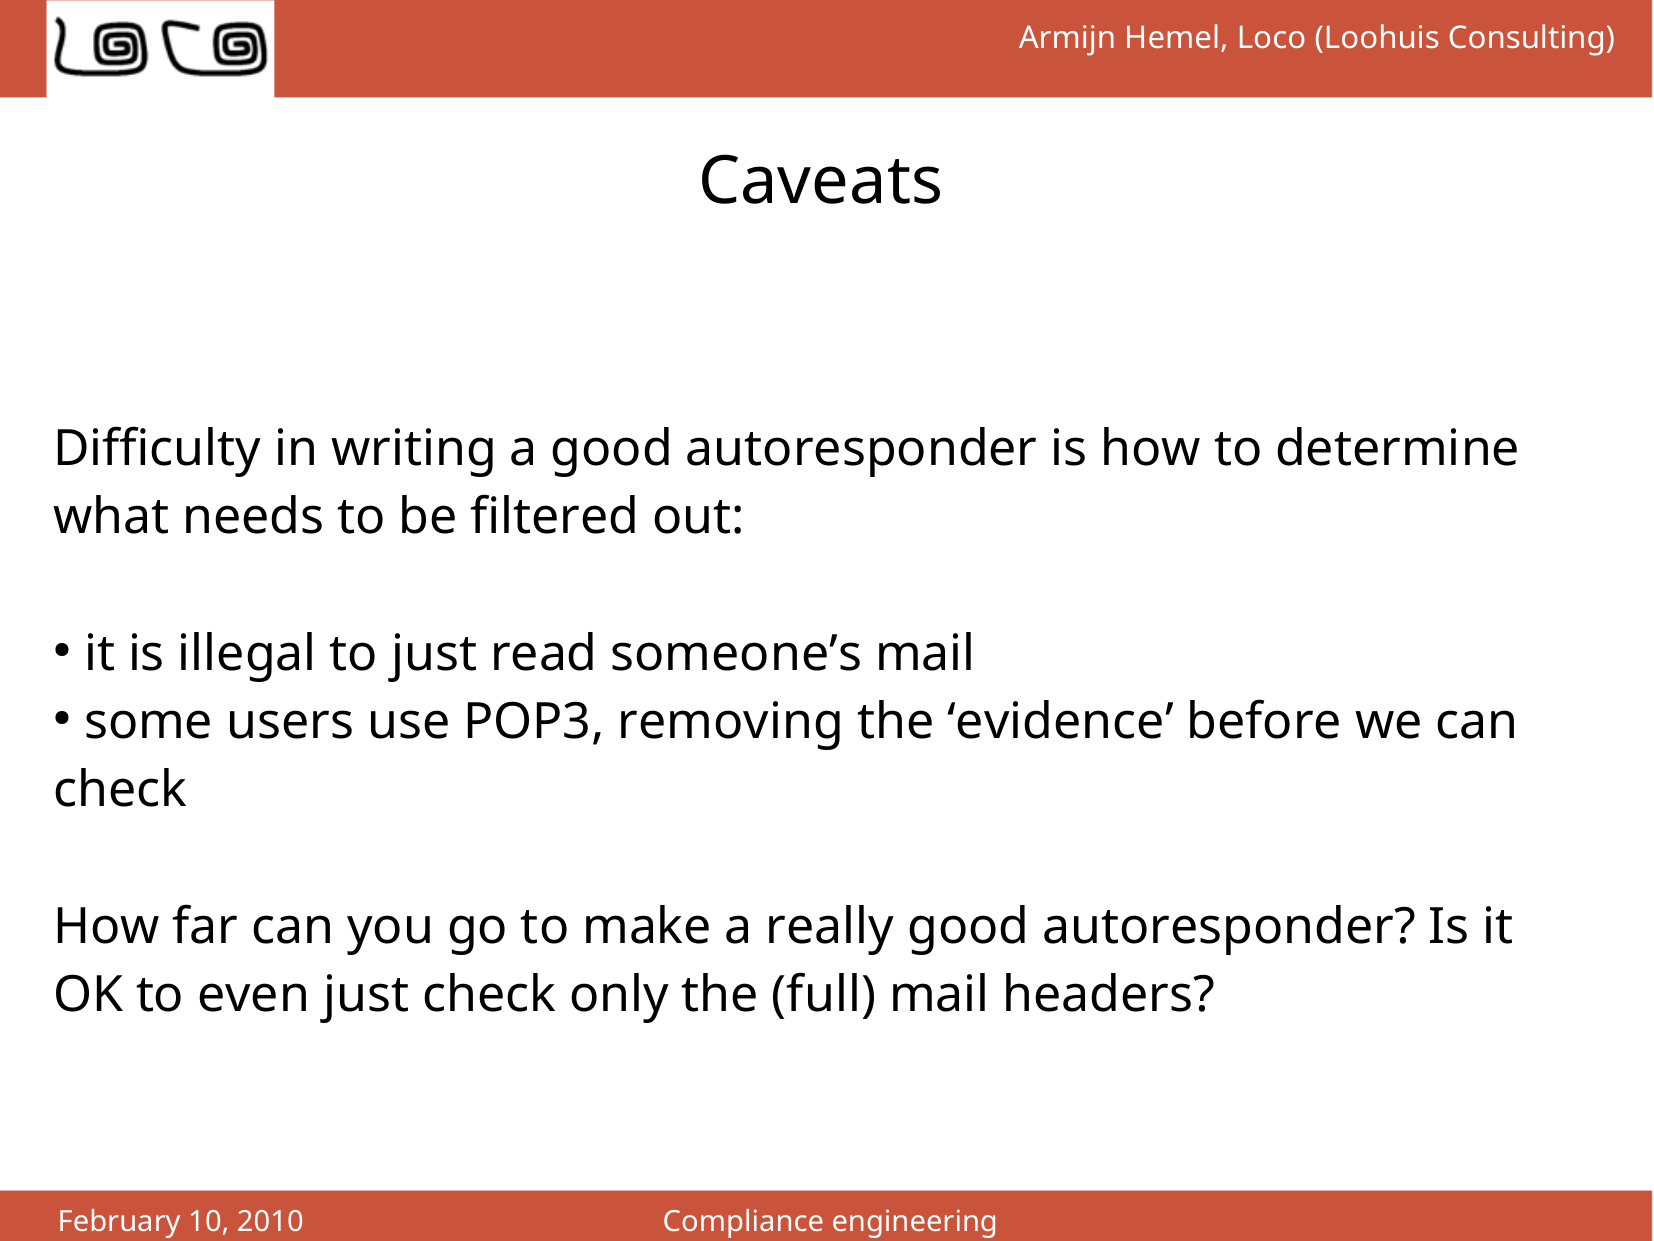

# Caveats
Difficulty in writing a good autoresponder is how to determine what needs to be filtered out:
 it is illegal to just read someone’s mail
 some users use POP3, removing the ‘evidence’ before we can check
How far can you go to make a really good autoresponder? Is it OK to even just check only the (full) mail headers?
Comet: practical solution or crutch?